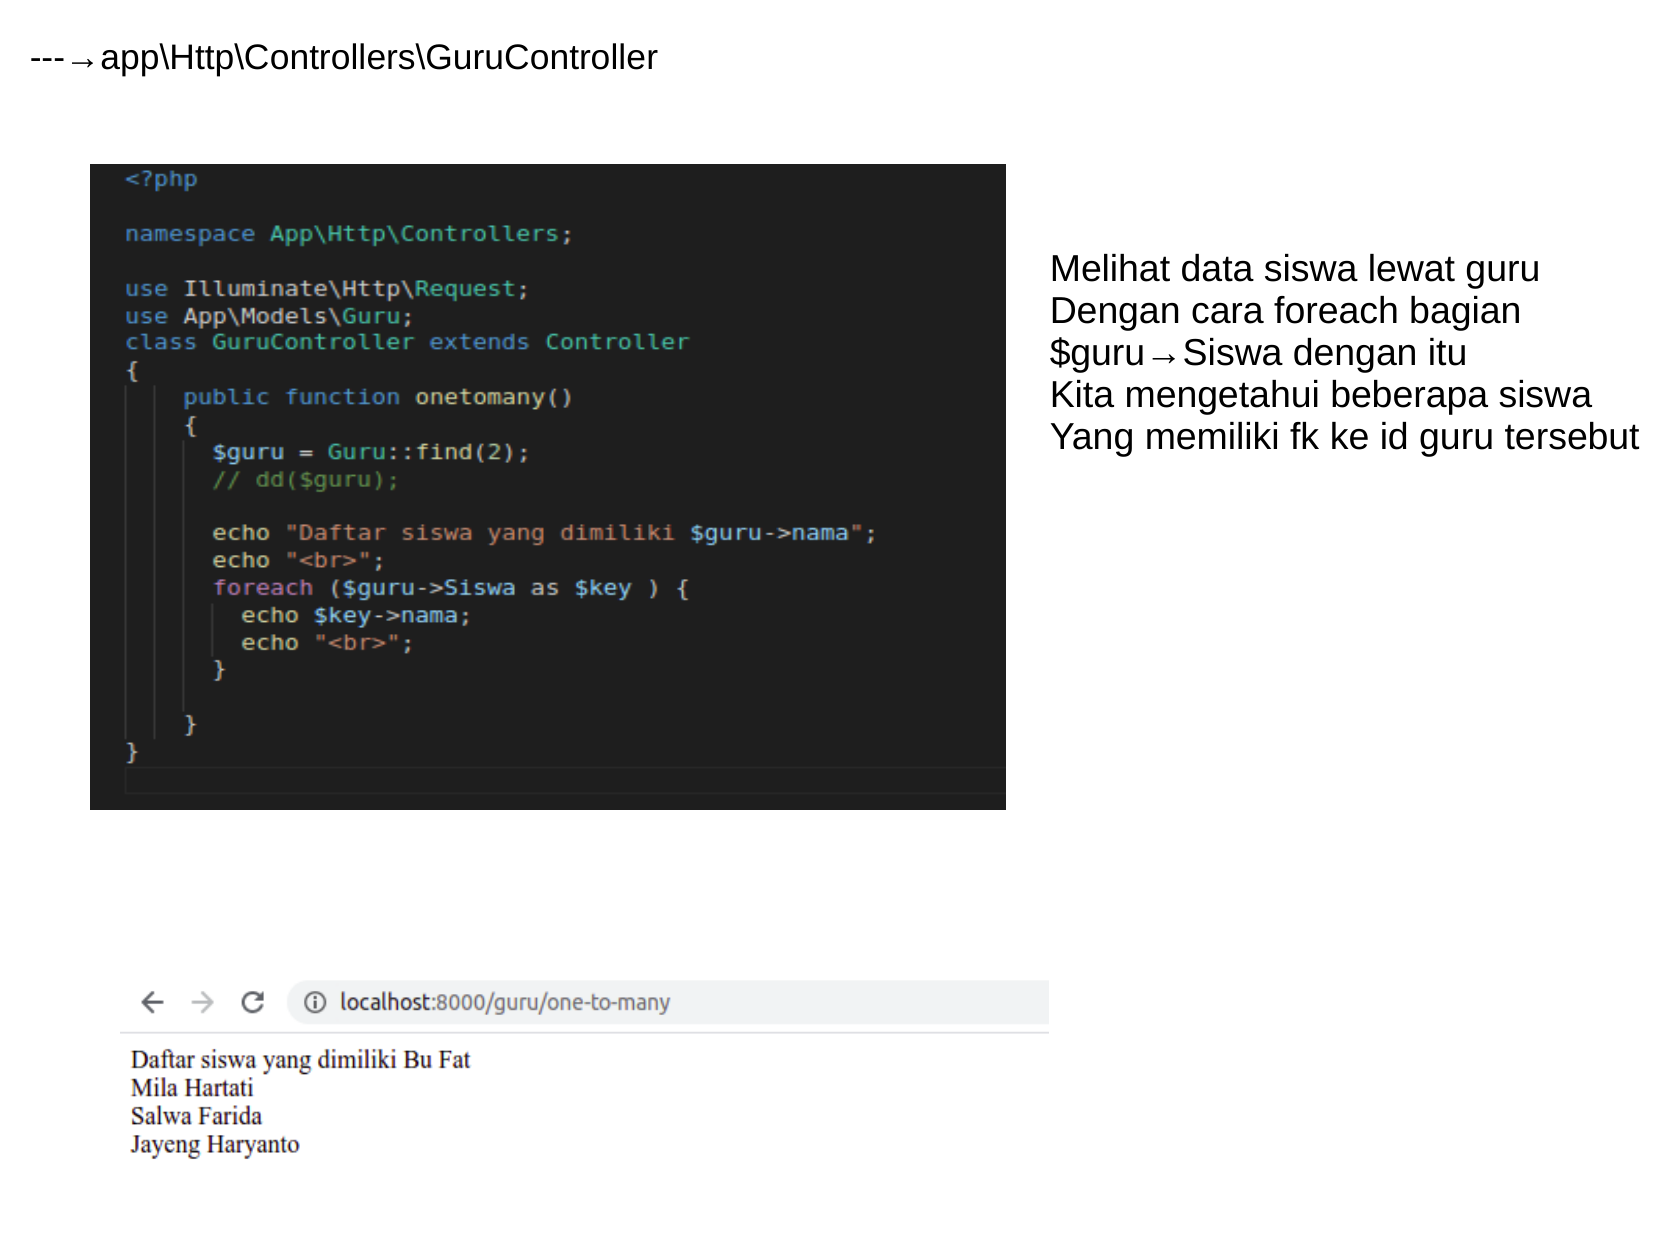

---→app\Http\Controllers\GuruController
Melihat data siswa lewat guru
Dengan cara foreach bagian
$guru→Siswa dengan itu
Kita mengetahui beberapa siswa
Yang memiliki fk ke id guru tersebut